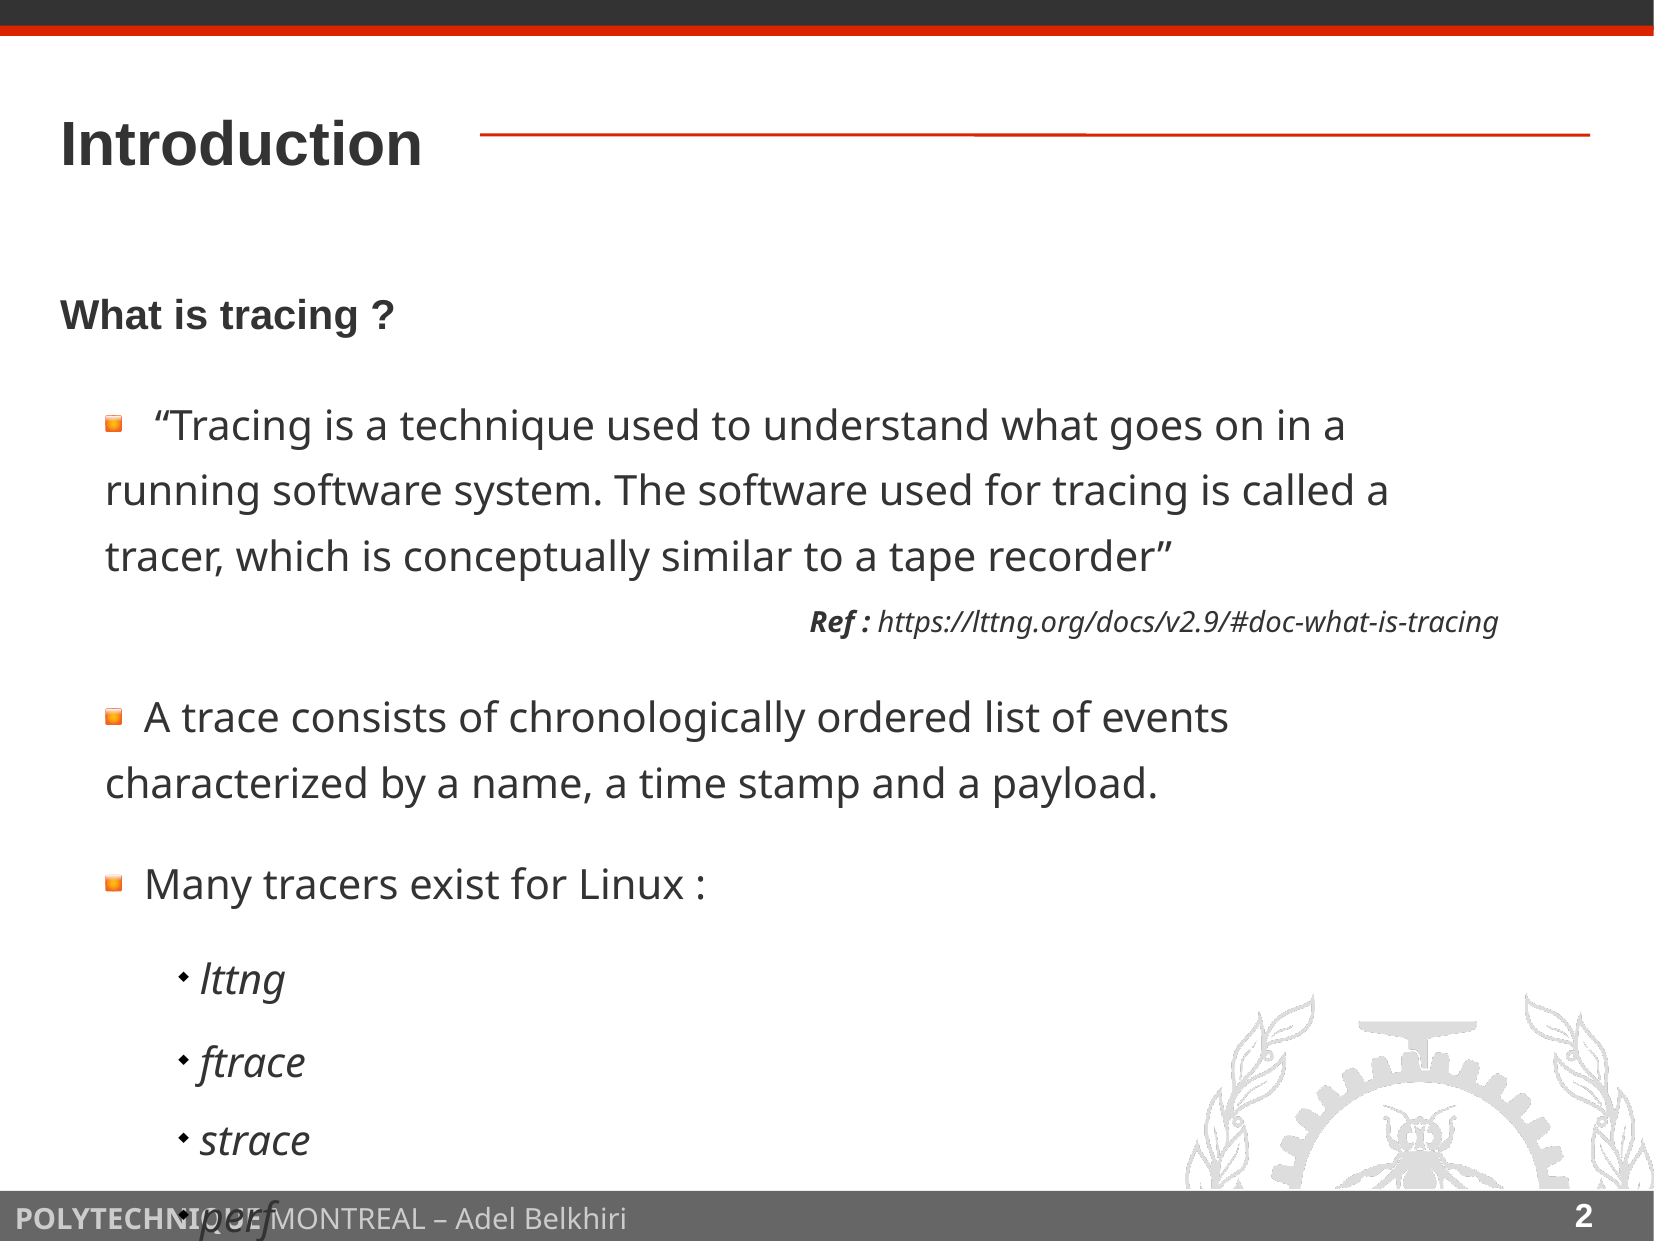

Introduction
What is tracing ?
 “Tracing is a technique used to understand what goes on in a running software system. The software used for tracing is called a tracer, which is conceptually similar to a tape recorder”
 Ref : https://lttng.org/docs/v2.9/#doc-what-is-tracing
 A trace consists of chronologically ordered list of events characterized by a name, a time stamp and a payload.
 Many tracers exist for Linux :
 lttng
 ftrace
 strace
 perf
2
POLYTECHNIQUE MONTREAL – Adel Belkhiri